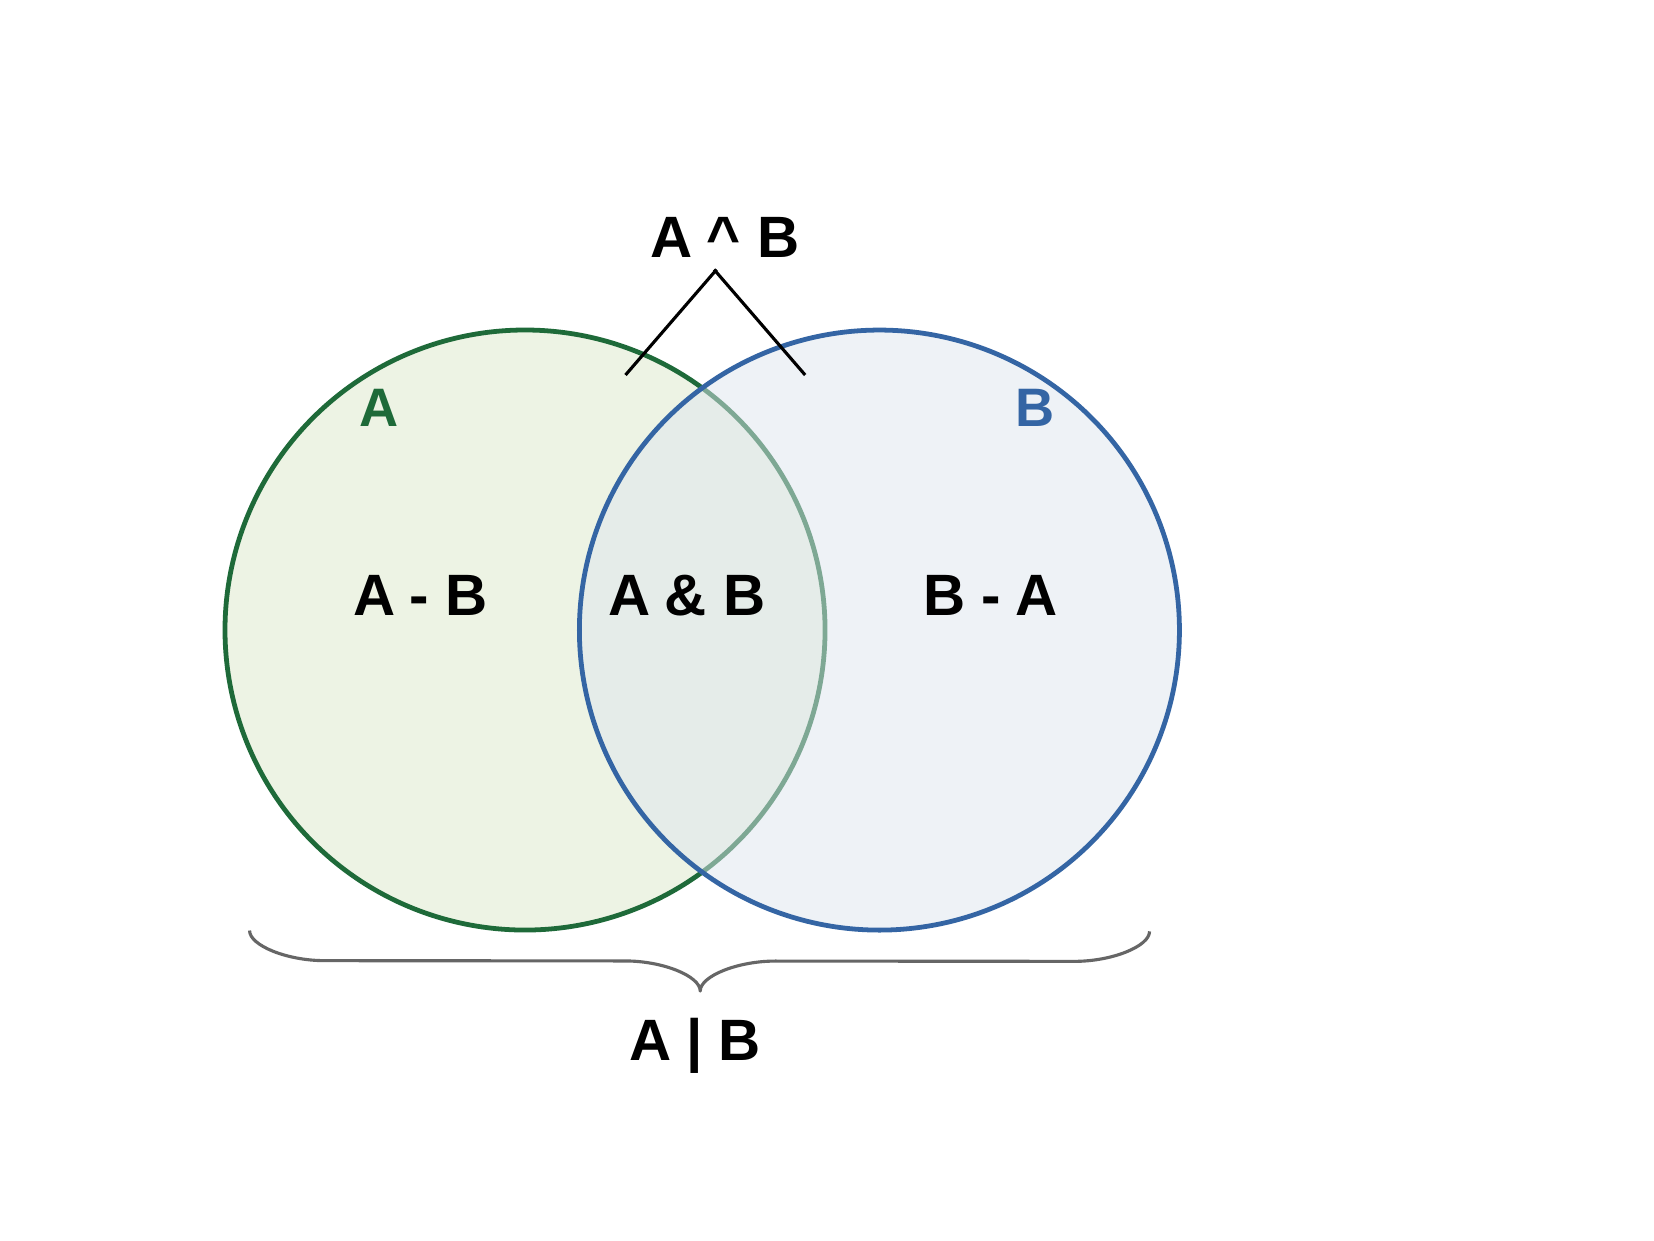

A ^ B
A
B
A - B
A & B
B - A
A | B